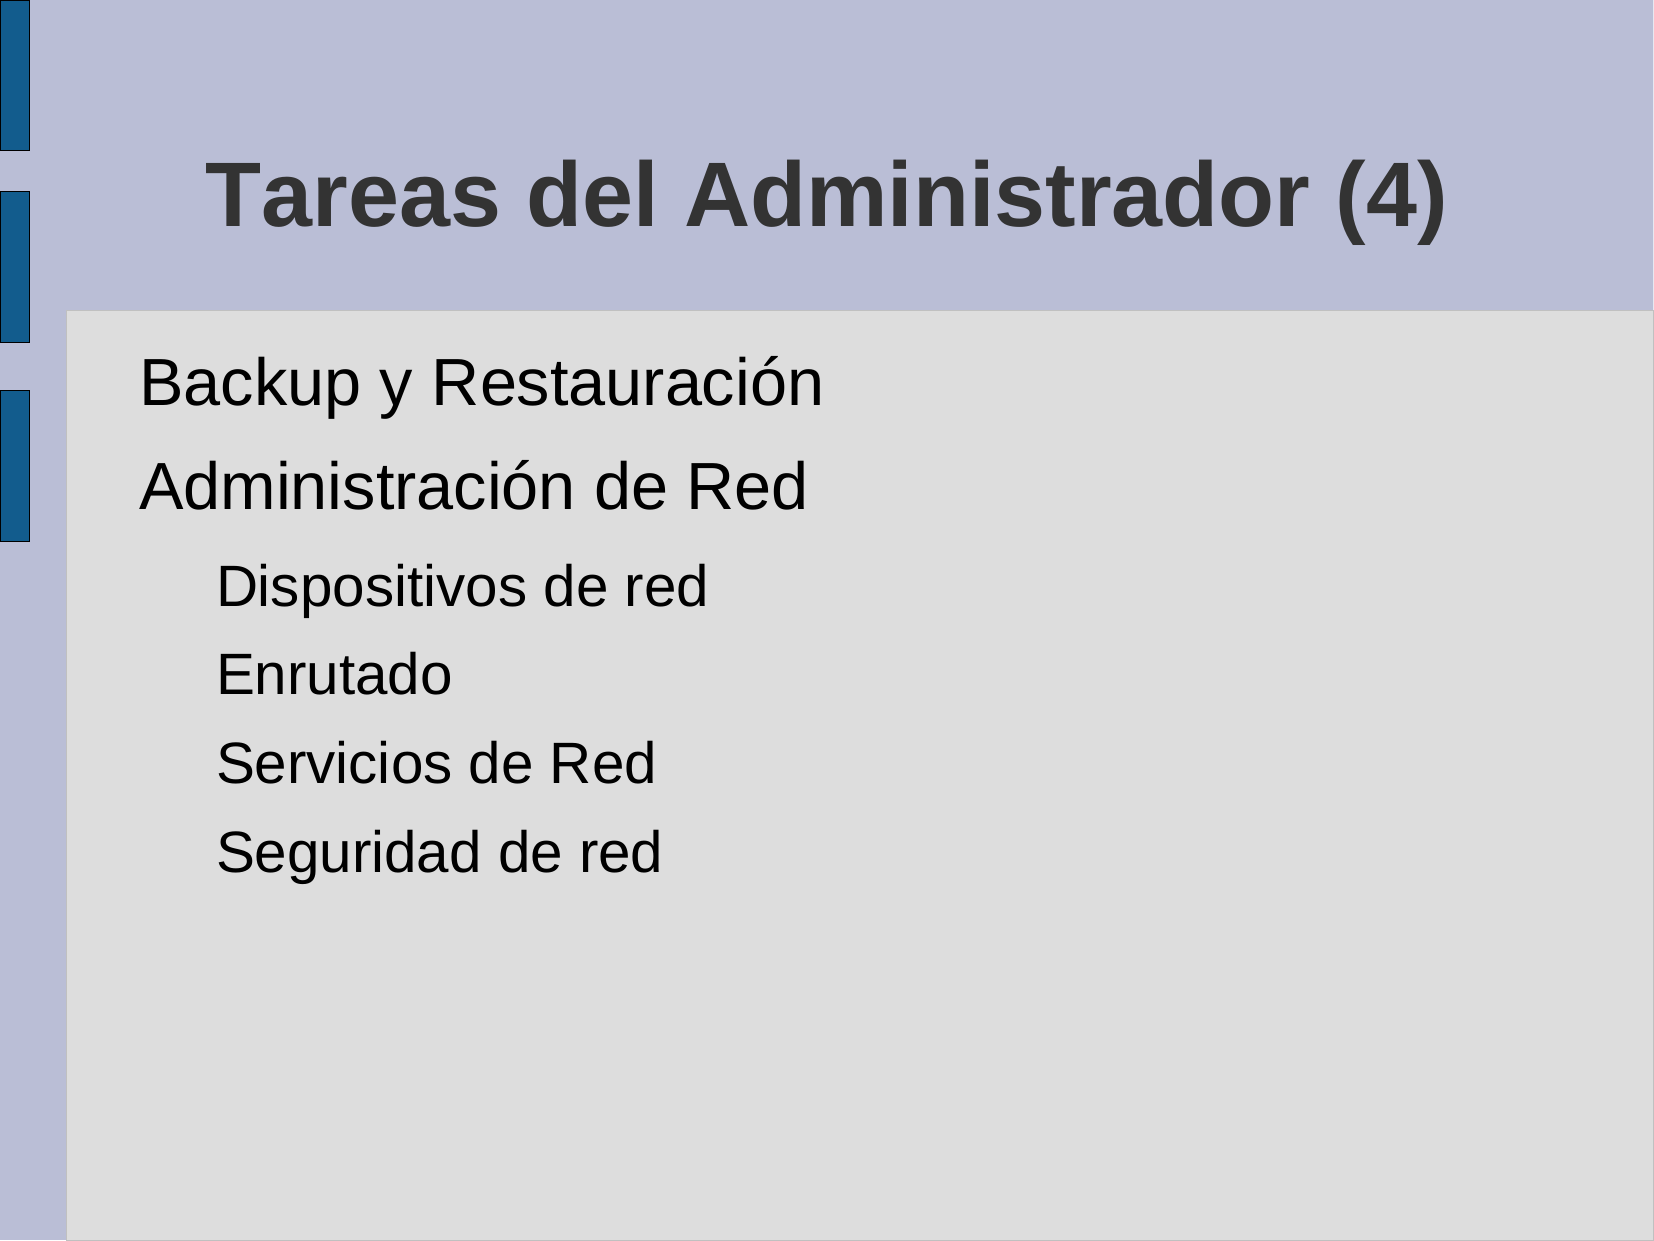

# Tareas del Administrador (4)
Backup y Restauración
Administración de Red
Dispositivos de red
Enrutado
Servicios de Red
Seguridad de red